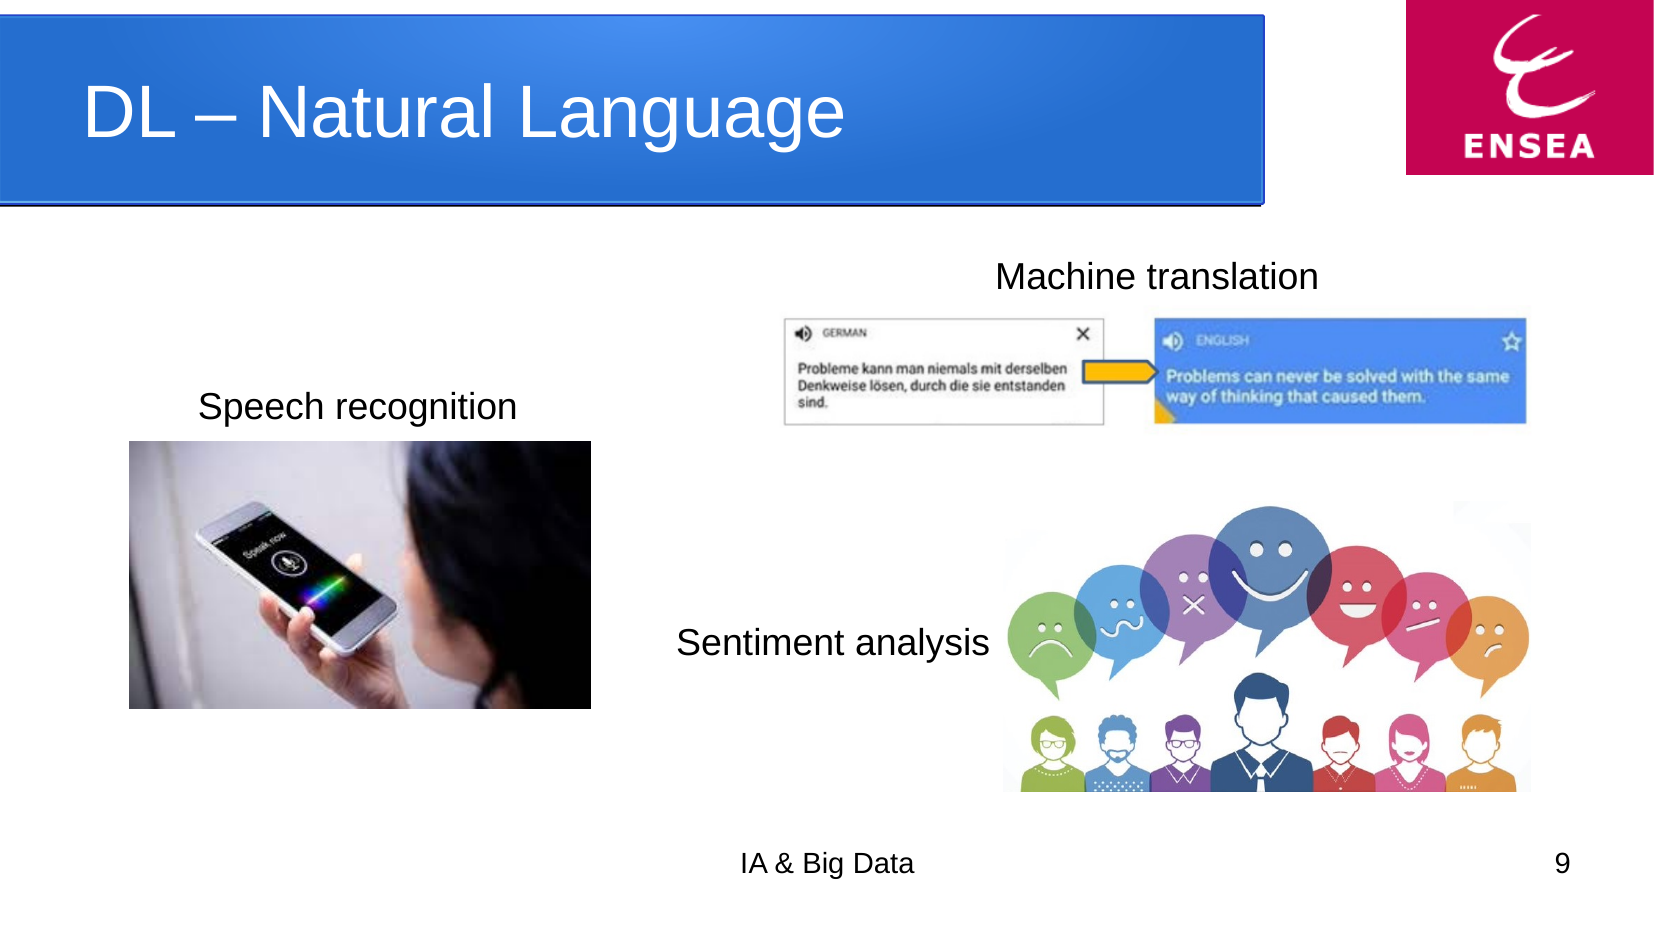

# DL – Natural Language
Machine translation
Speech recognition
Sentiment analysis
IA & Big Data
9